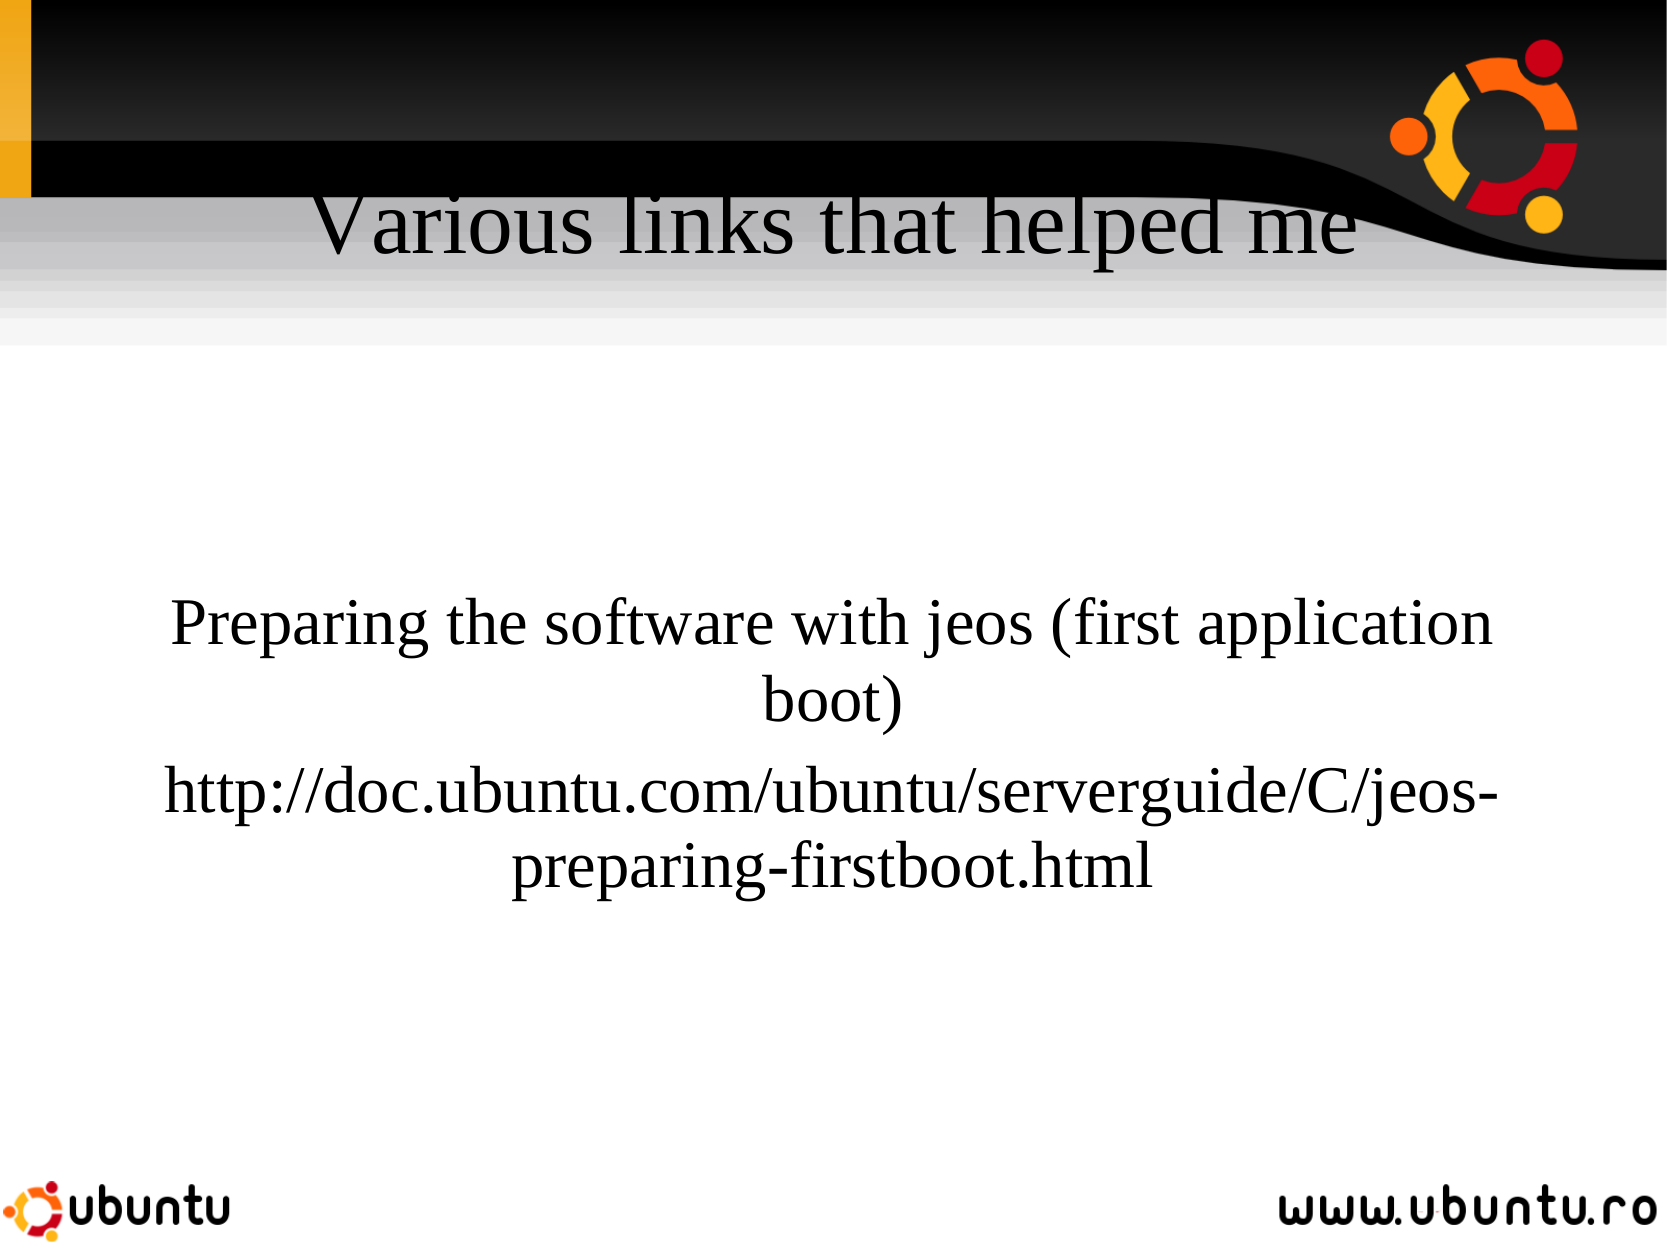

# Various links that helped me
Preparing the software with jeos (first application boot)‏
http://doc.ubuntu.com/ubuntu/serverguide/C/jeos-preparing-firstboot.html